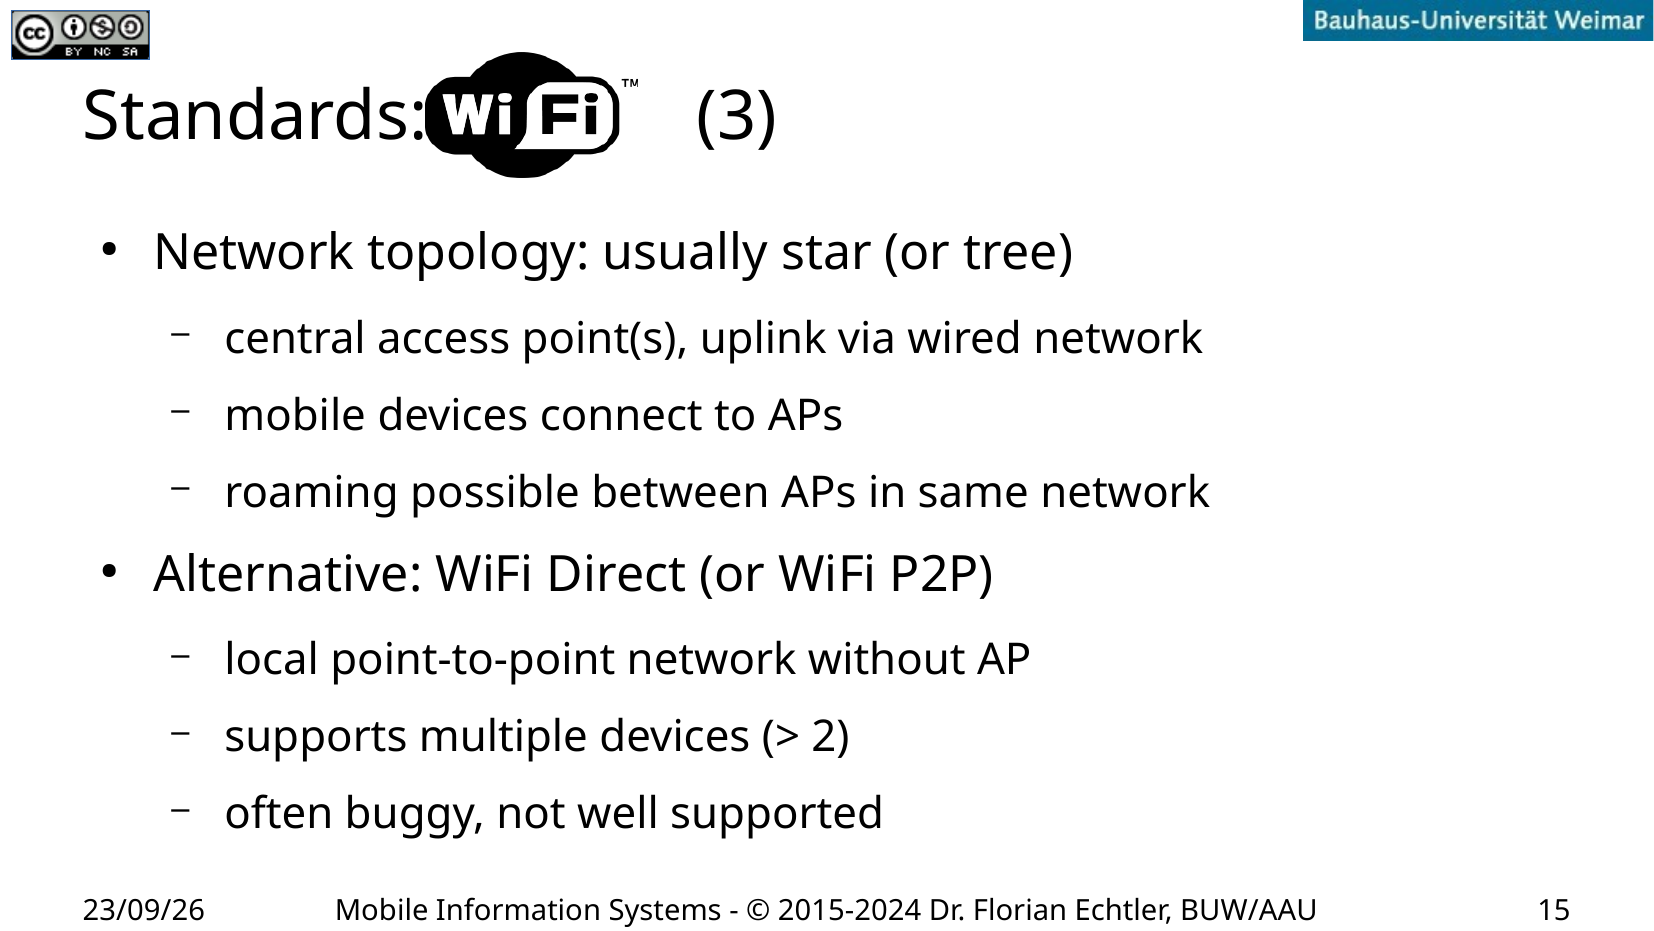

# Standards: (3)
Network topology: usually star (or tree)
central access point(s), uplink via wired network
mobile devices connect to APs
roaming possible between APs in same network
Alternative: WiFi Direct (or WiFi P2P)
local point-to-point network without AP
supports multiple devices (> 2)
often buggy, not well supported
Mobile Information Systems - © 2015-2024 Dr. Florian Echtler, BUW/AAU
15